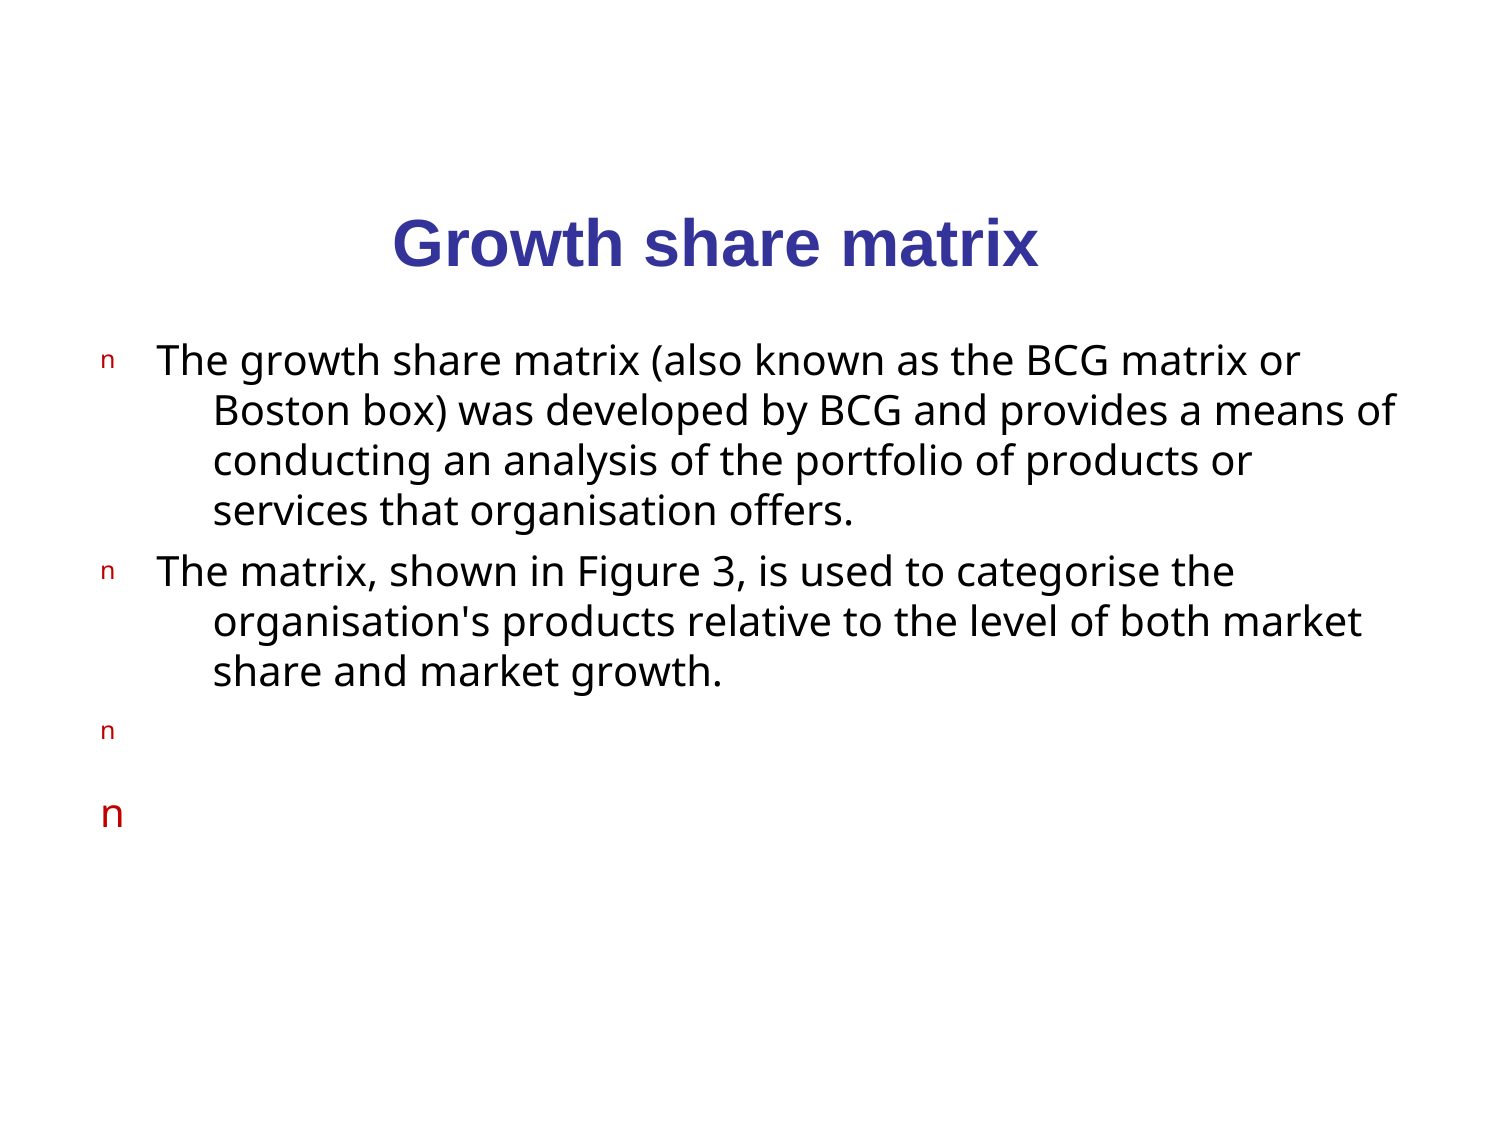

# Growth share matrix
The growth share matrix (also known as the BCG matrix or Boston box) was developed by BCG and provides a means of conducting an analysis of the portfolio of products or services that organisation offers.
The matrix, shown in Figure 3, is used to categorise the organisation's products relative to the level of both market share and market growth.